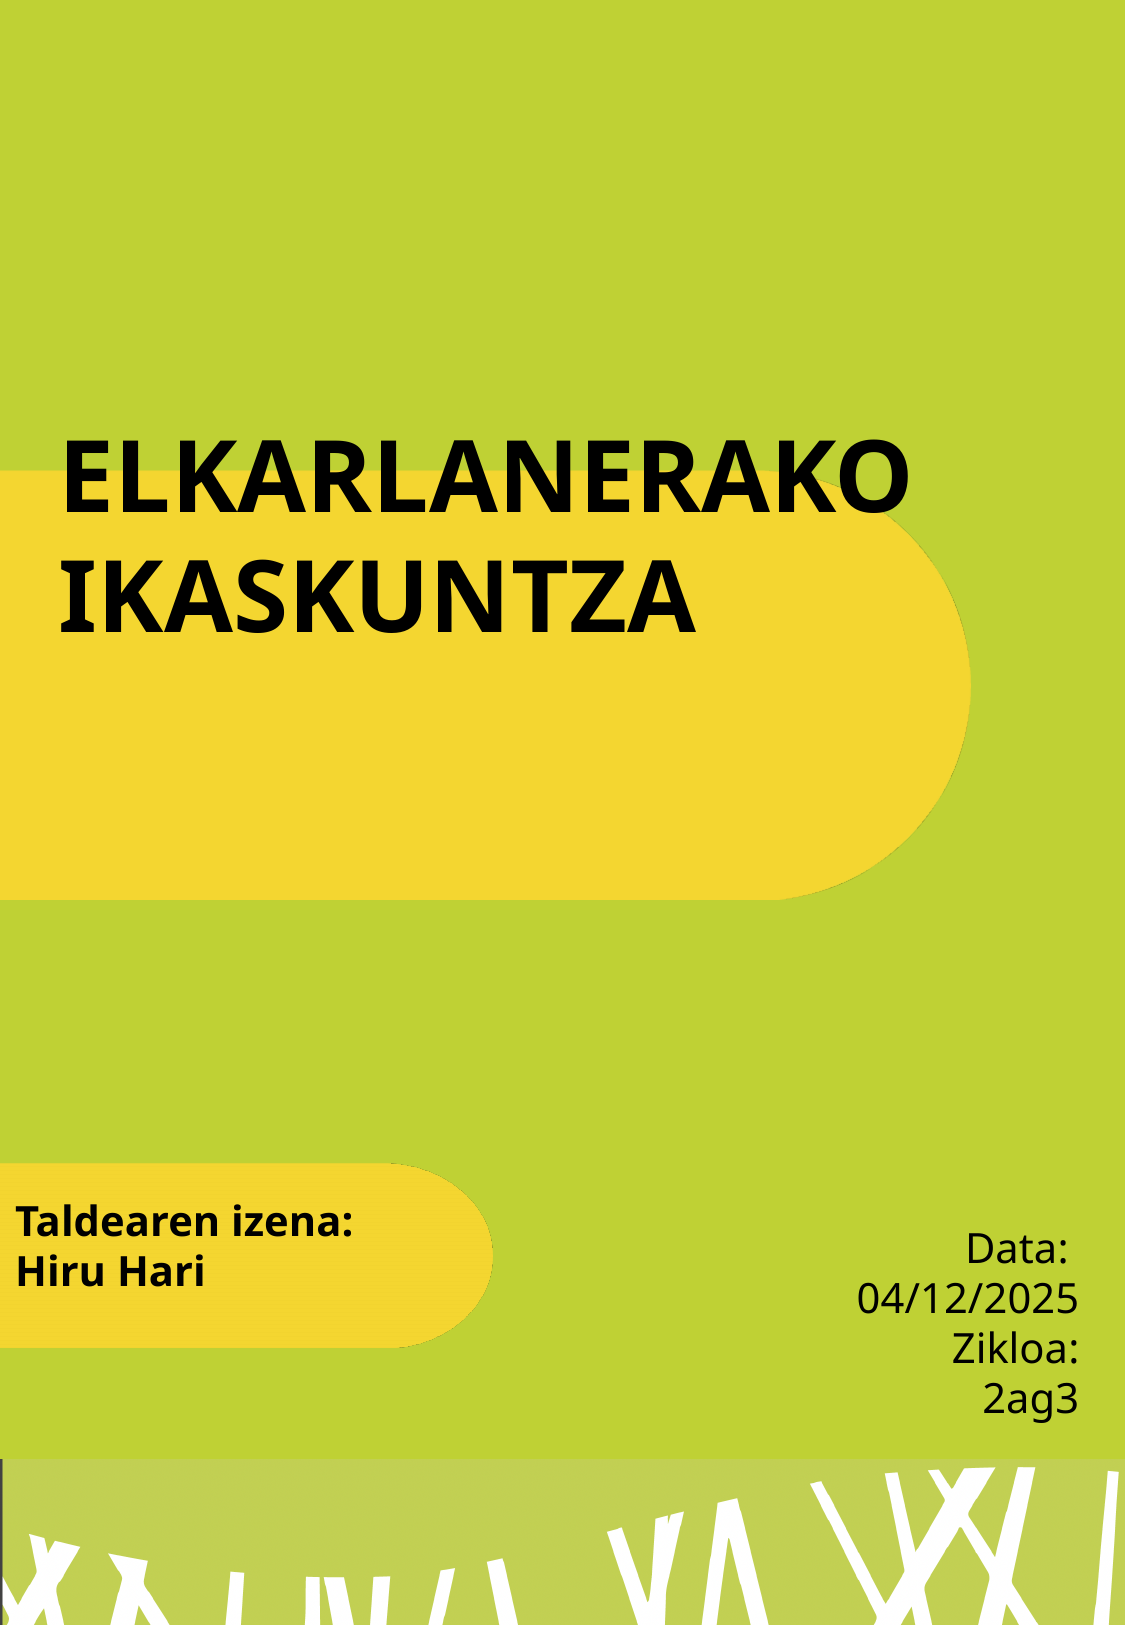

ELKARLANERAKO
IKASKUNTZA
Taldearen izena:
Hiru Hari
Data:
04/12/2025
Zikloa:
2ag3